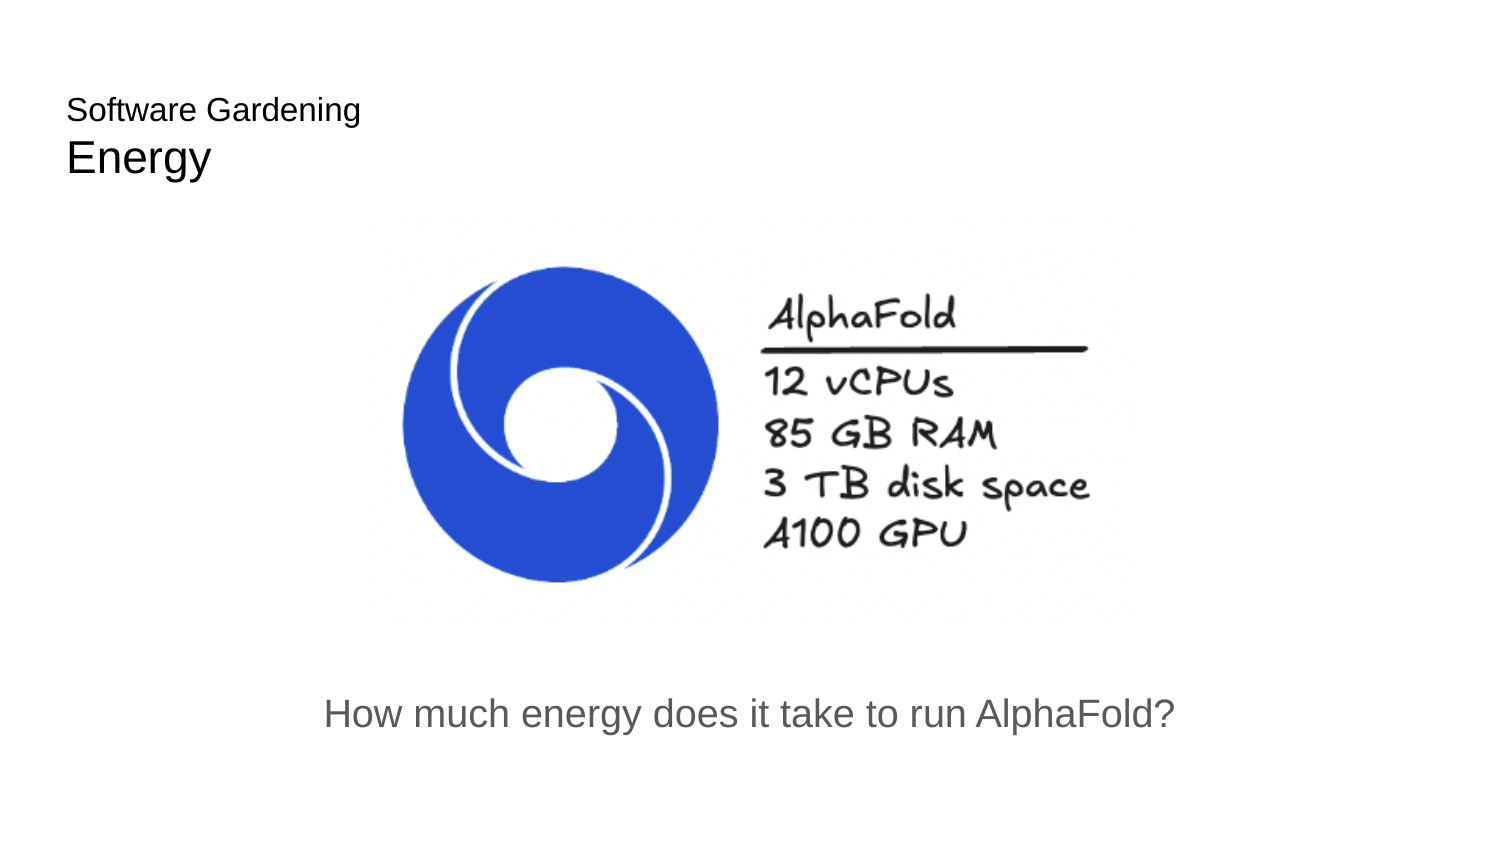

Software Gardening
Energy
How much energy does it take to run AlphaFold?
#